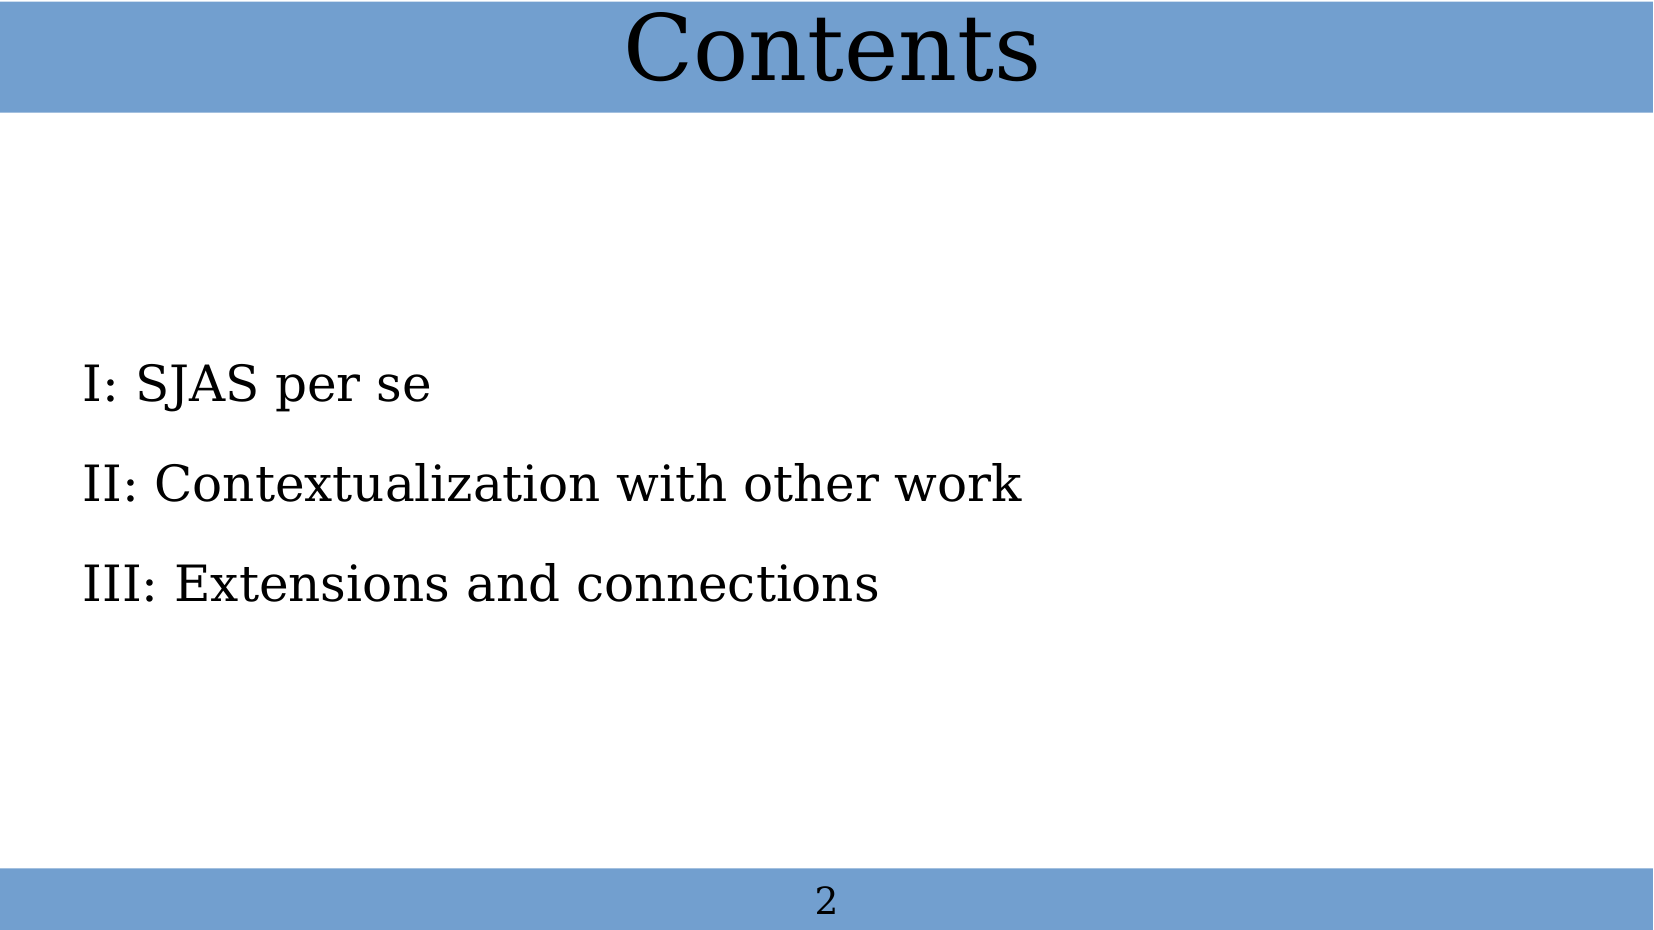

Contents
#
I: SJAS per se
II: Contextualization with other work
III: Extensions and connections
2